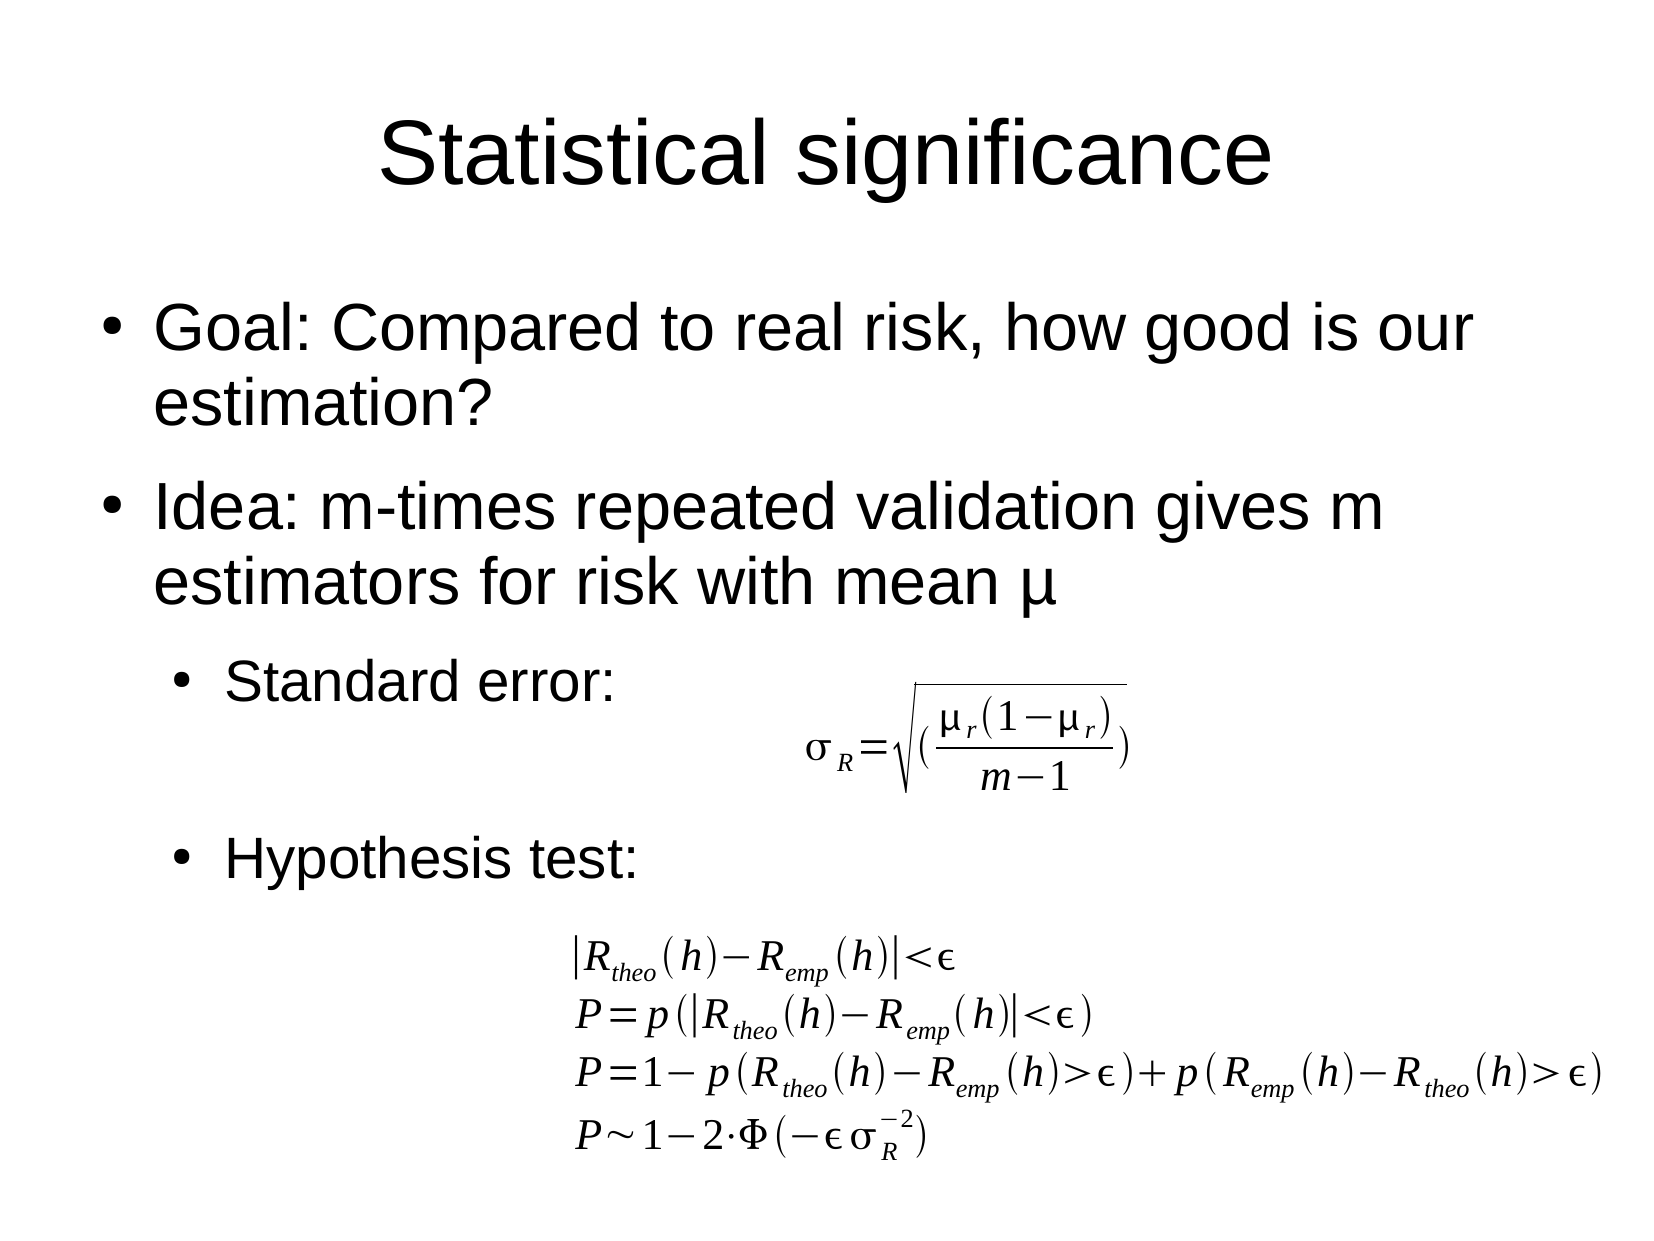

# Statistical significance
Goal: Compared to real risk, how good is our estimation?
Idea: m-times repeated validation gives m estimators for risk with mean µ
Standard error:
Hypothesis test: